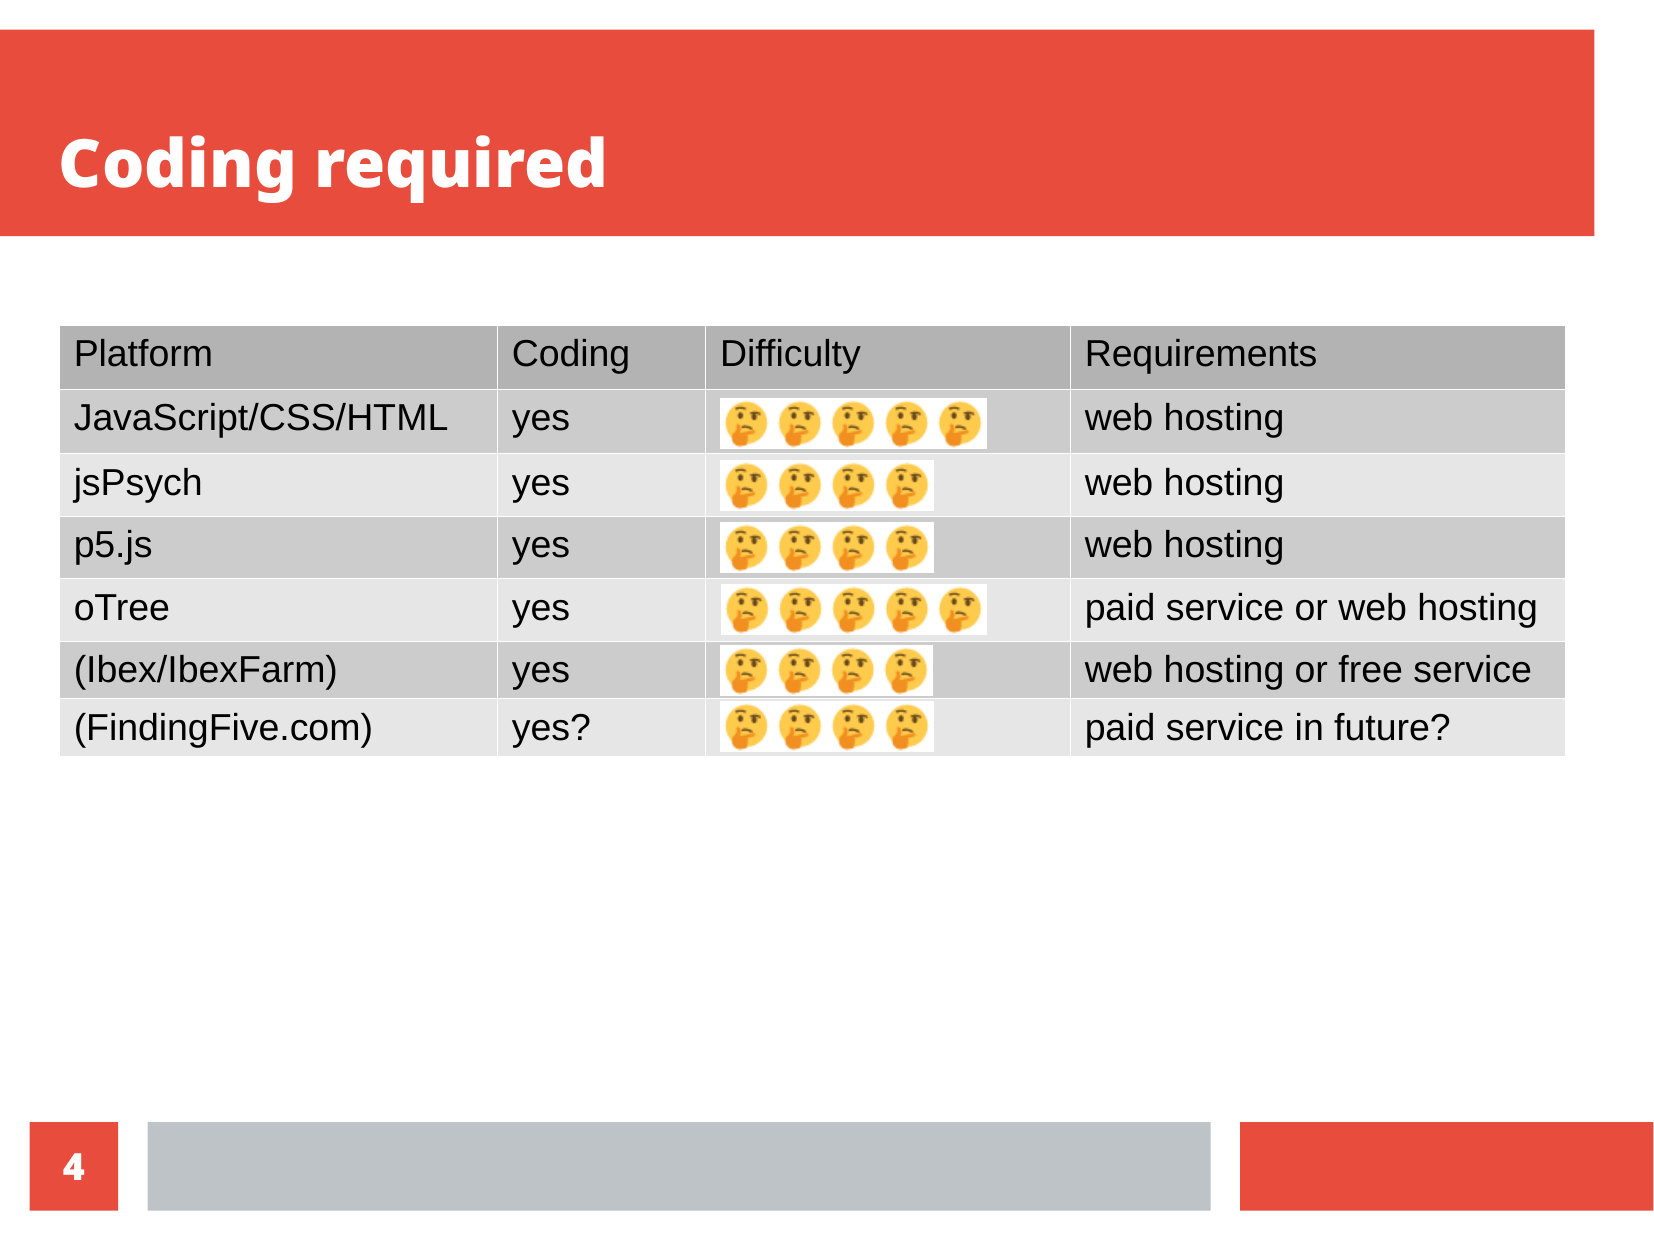

# Coding required
| Platform | Coding | Difficulty | Requirements |
| --- | --- | --- | --- |
| JavaScript/CSS/HTML | yes | | web hosting |
| jsPsych | yes | | web hosting |
| p5.js | yes | | web hosting |
| oTree | yes | | paid service or web hosting |
| (Ibex/IbexFarm) | yes | | web hosting or free service |
| (FindingFive.com) | yes? | | paid service in future? |
4